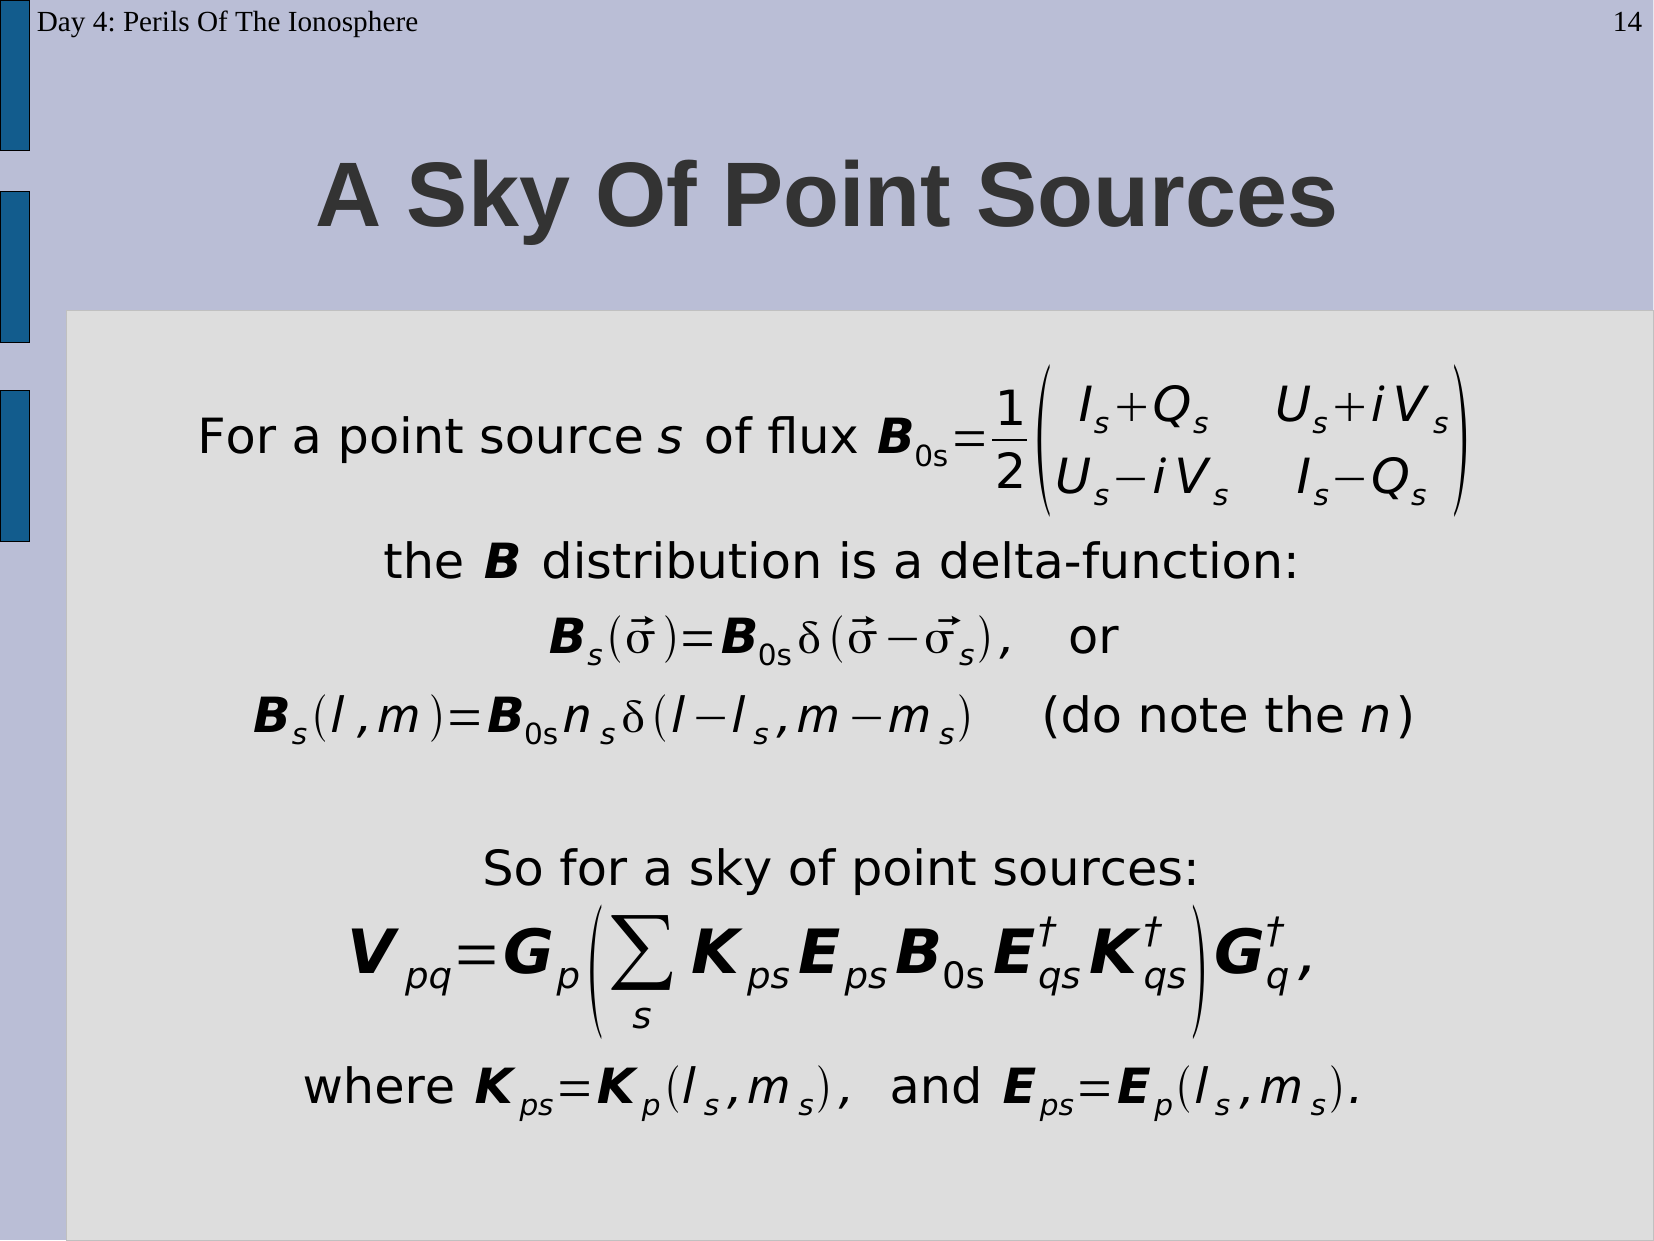

Day 4: Perils Of The Ionosphere
14
# A Sky Of Point Sources